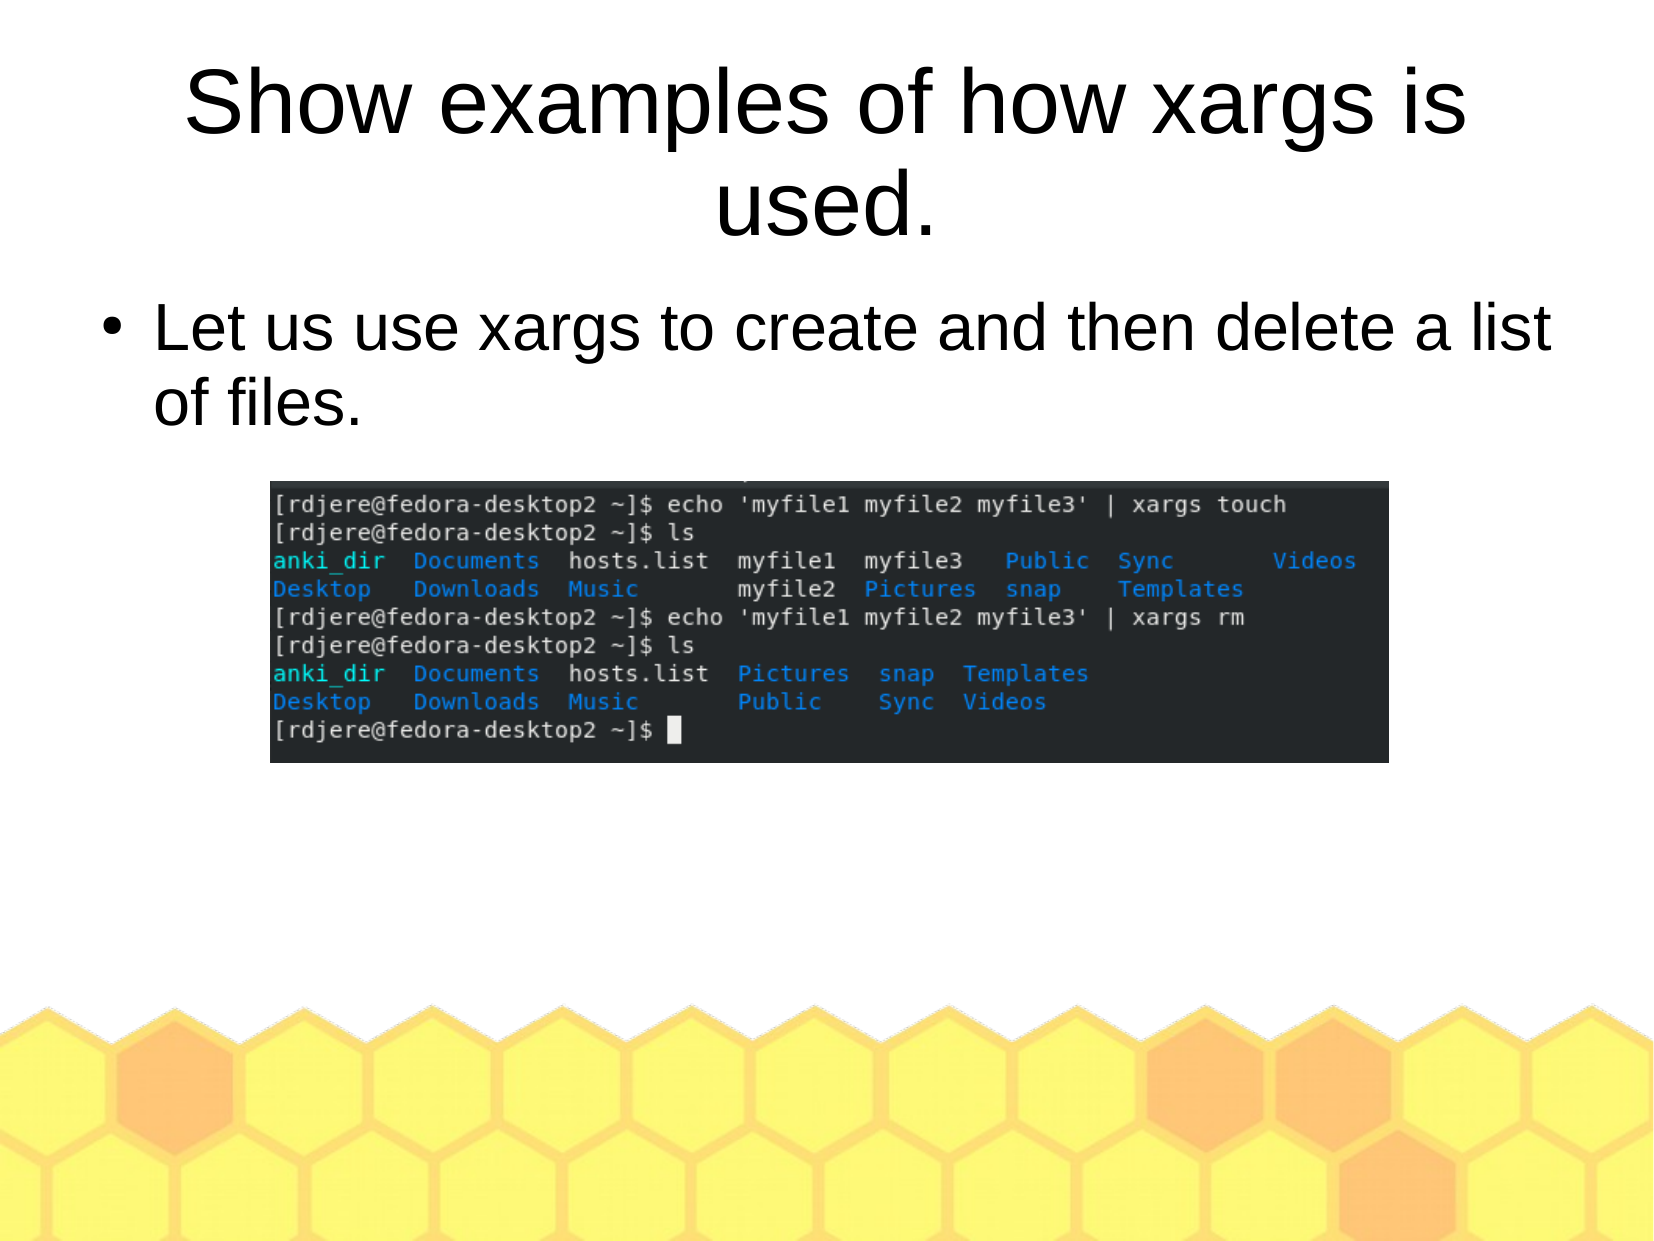

# Show examples of how xargs is used.
Let us use xargs to create and then delete a list of files.